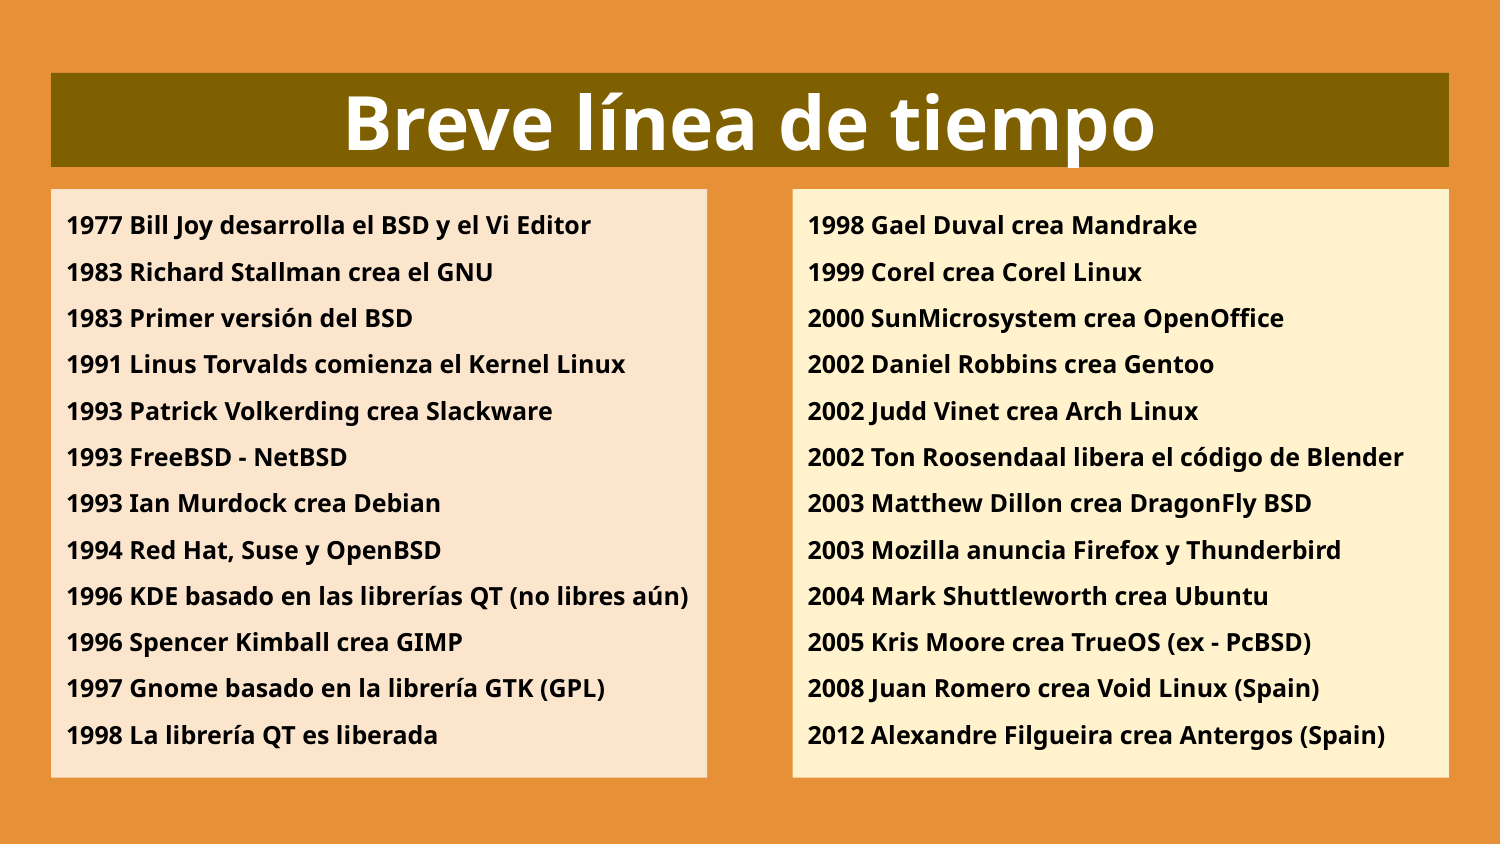

# Breve línea de tiempo
1977 Bill Joy desarrolla el BSD y el Vi Editor
1983 Richard Stallman crea el GNU
1983 Primer versión del BSD
1991 Linus Torvalds comienza el Kernel Linux
1993 Patrick Volkerding crea Slackware
1993 FreeBSD - NetBSD
1993 Ian Murdock crea Debian
1994 Red Hat, Suse y OpenBSD
1996 KDE basado en las librerías QT (no libres aún)
1996 Spencer Kimball crea GIMP
1997 Gnome basado en la librería GTK (GPL)
1998 La librería QT es liberada
1998 Gael Duval crea Mandrake
1999 Corel crea Corel Linux
2000 SunMicrosystem crea OpenOffice
2002 Daniel Robbins crea Gentoo
2002 Judd Vinet crea Arch Linux
2002 Ton Roosendaal libera el código de Blender
2003 Matthew Dillon crea DragonFly BSD
2003 Mozilla anuncia Firefox y Thunderbird
2004 Mark Shuttleworth crea Ubuntu
2005 Kris Moore crea TrueOS (ex - PcBSD)
2008 Juan Romero crea Void Linux (Spain)
2012 Alexandre Filgueira crea Antergos (Spain)